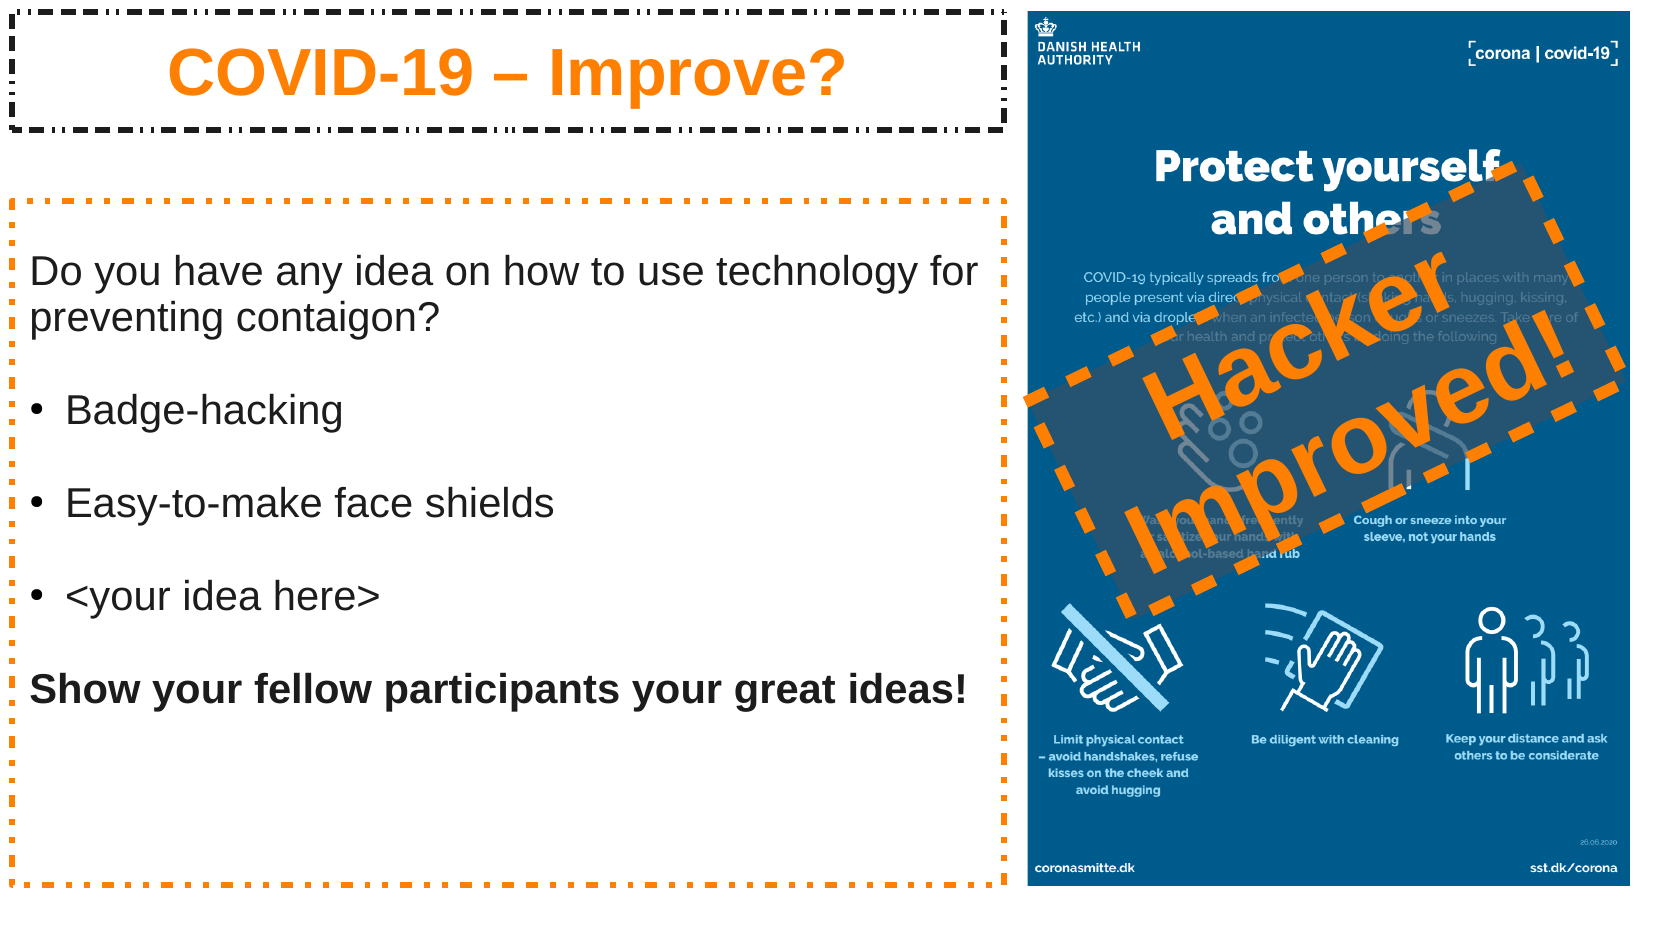

# COVID-19 – Improve?
Do you have any idea on how to use technology for preventing contaigon?
Badge-hacking
Easy-to-make face shields
<your idea here>
Show your fellow participants your great ideas!
Hacker
Improved!